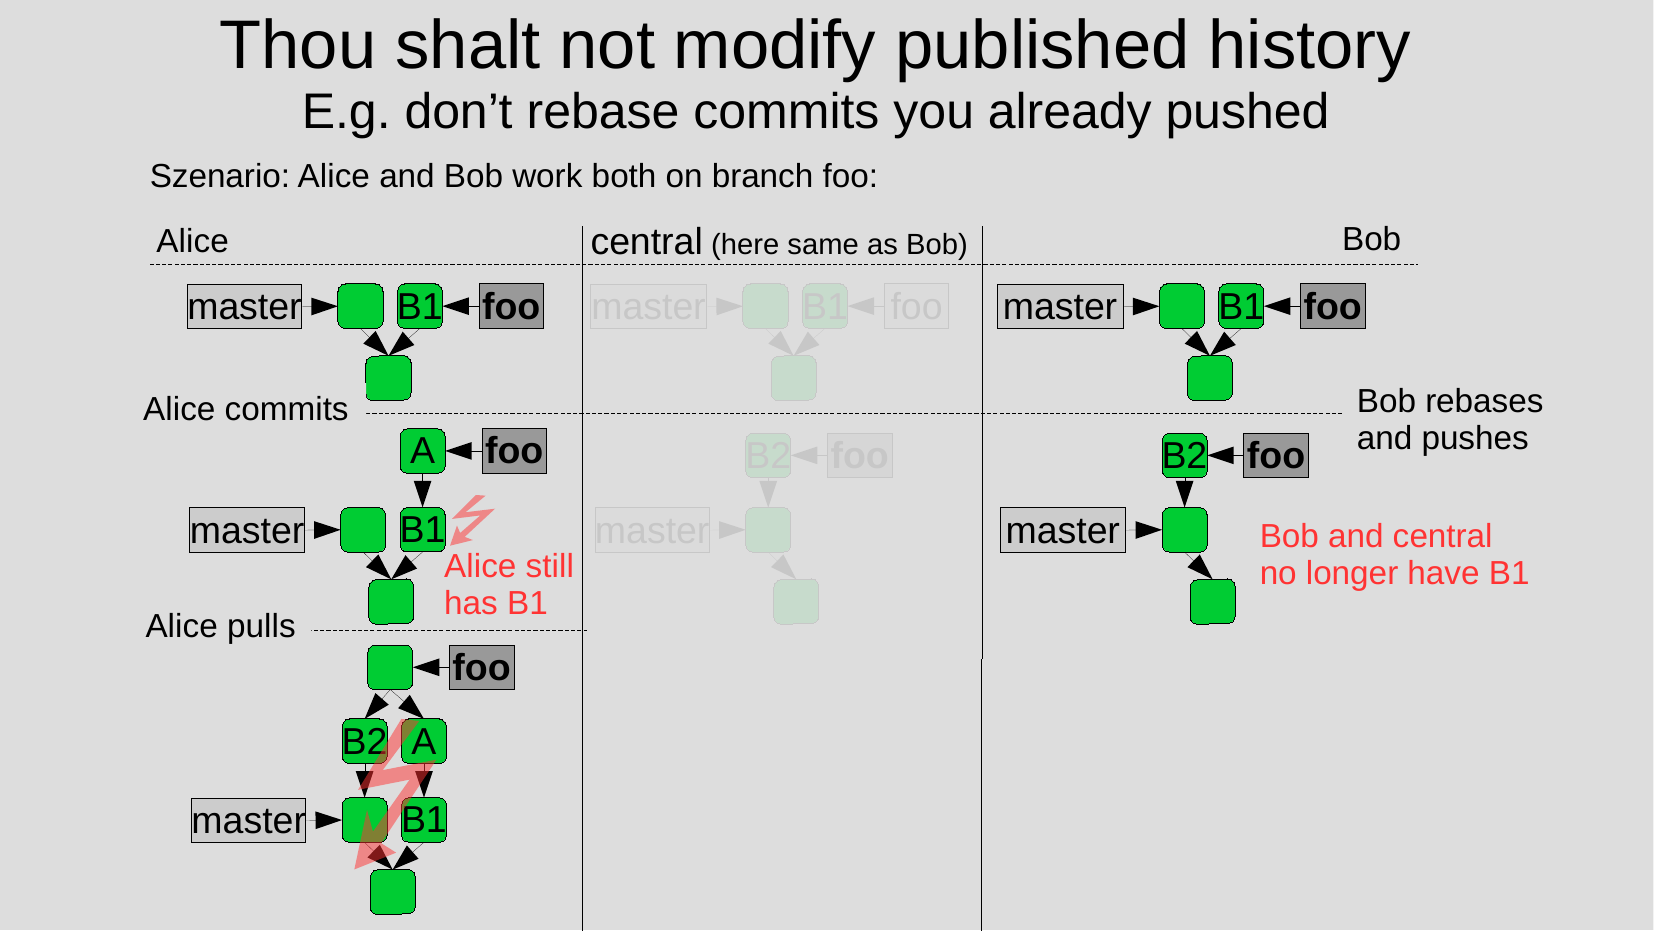

# Thou shalt not modify published history E.g. don’t rebase commits you already pushed
Szenario: Alice and Bob work both on branch foo:
Bob
central (here same as Bob)
Alice
B1
foo
B1
foo
B1
foo
master
master
master
Bob rebases
and pushes
Alice commits
A
foo
B2
foo
B2
foo
B1
master
master
master
Bob and central no longer have B1
Alice still
has B1
Alice pulls
foo
B2
A
B1
master